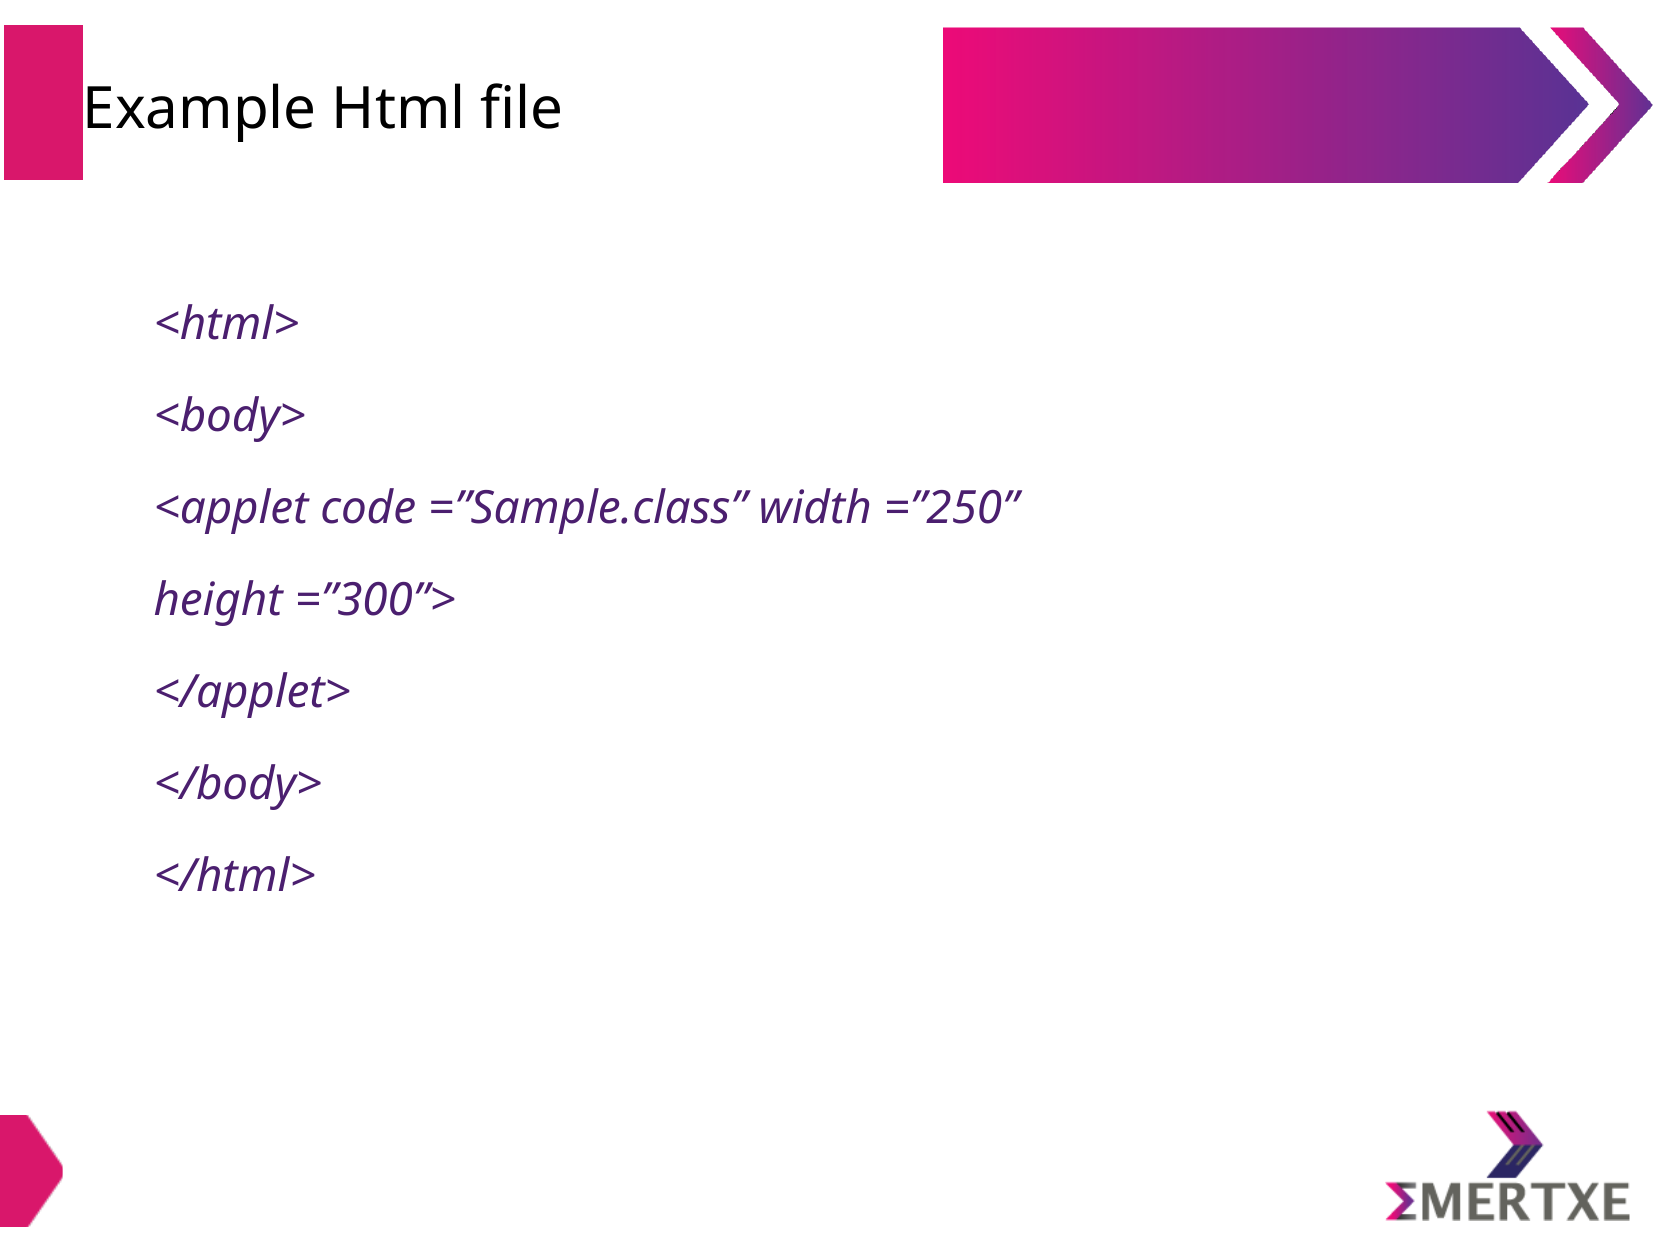

# Example Html file
<html>
<body>
<applet code =”Sample.class” width =”250”
height =”300”>
</applet>
</body>
</html>